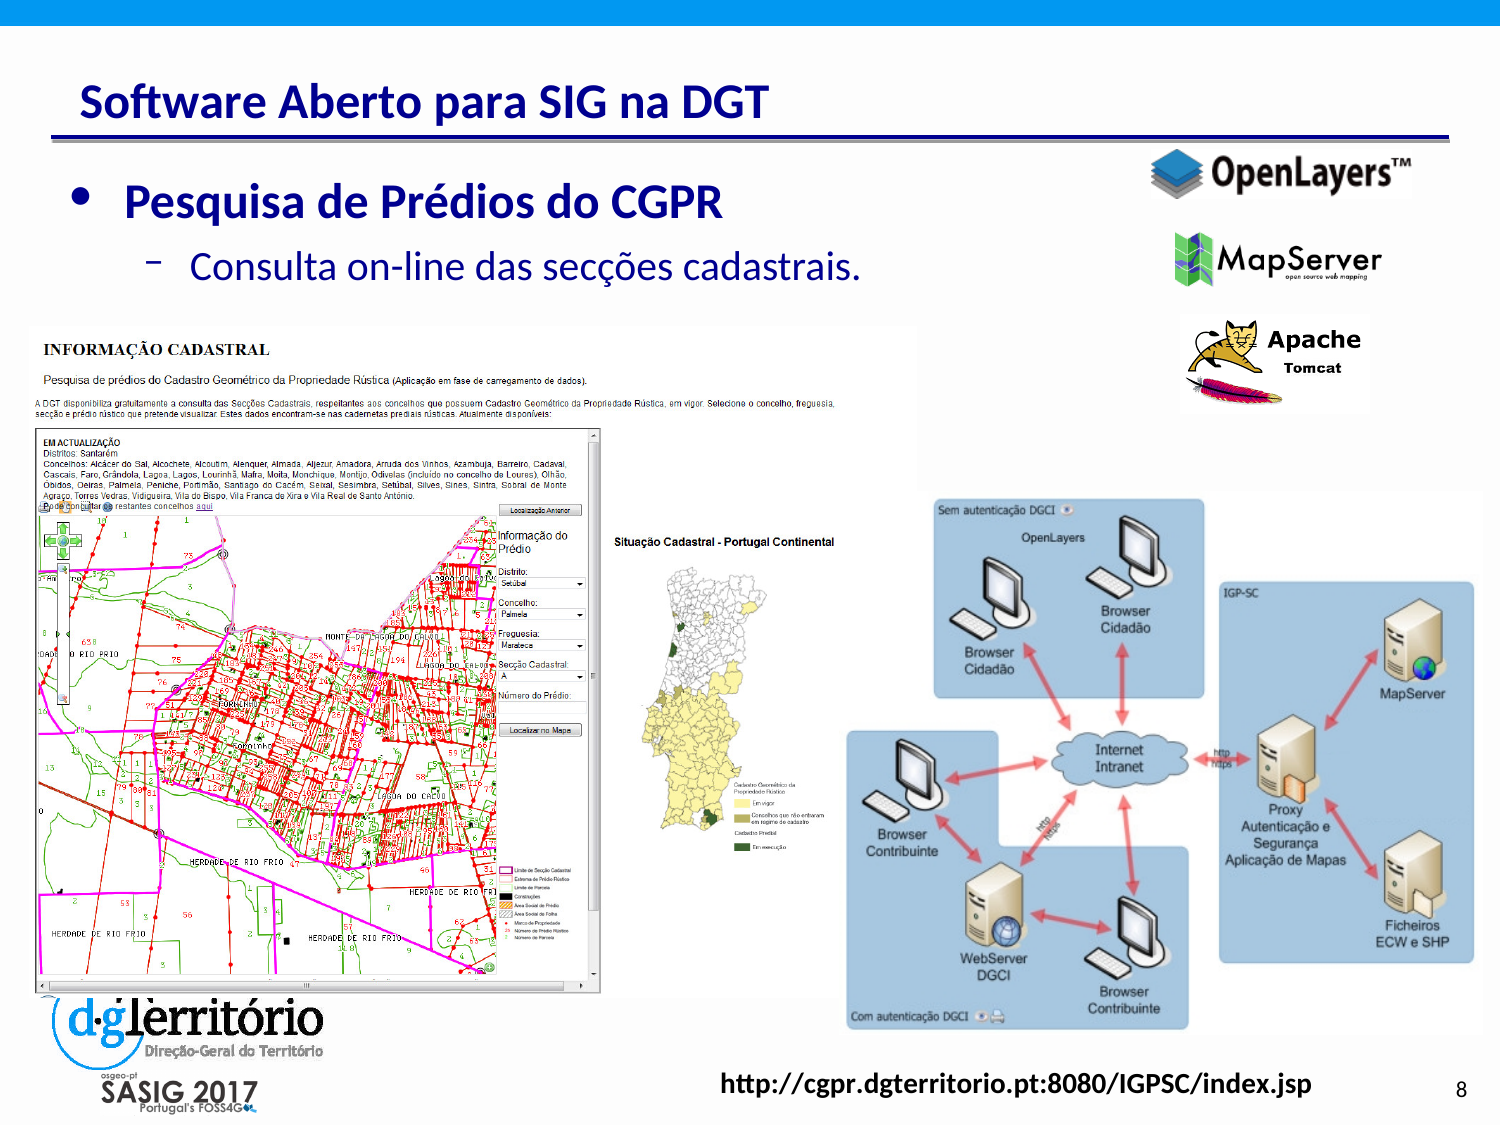

Software Aberto para SIG na DGT
# Pesquisa de Prédios do CGPR
Consulta on-line das secções cadastrais.
http://cgpr.dgterritorio.pt:8080/IGPSC/index.jsp